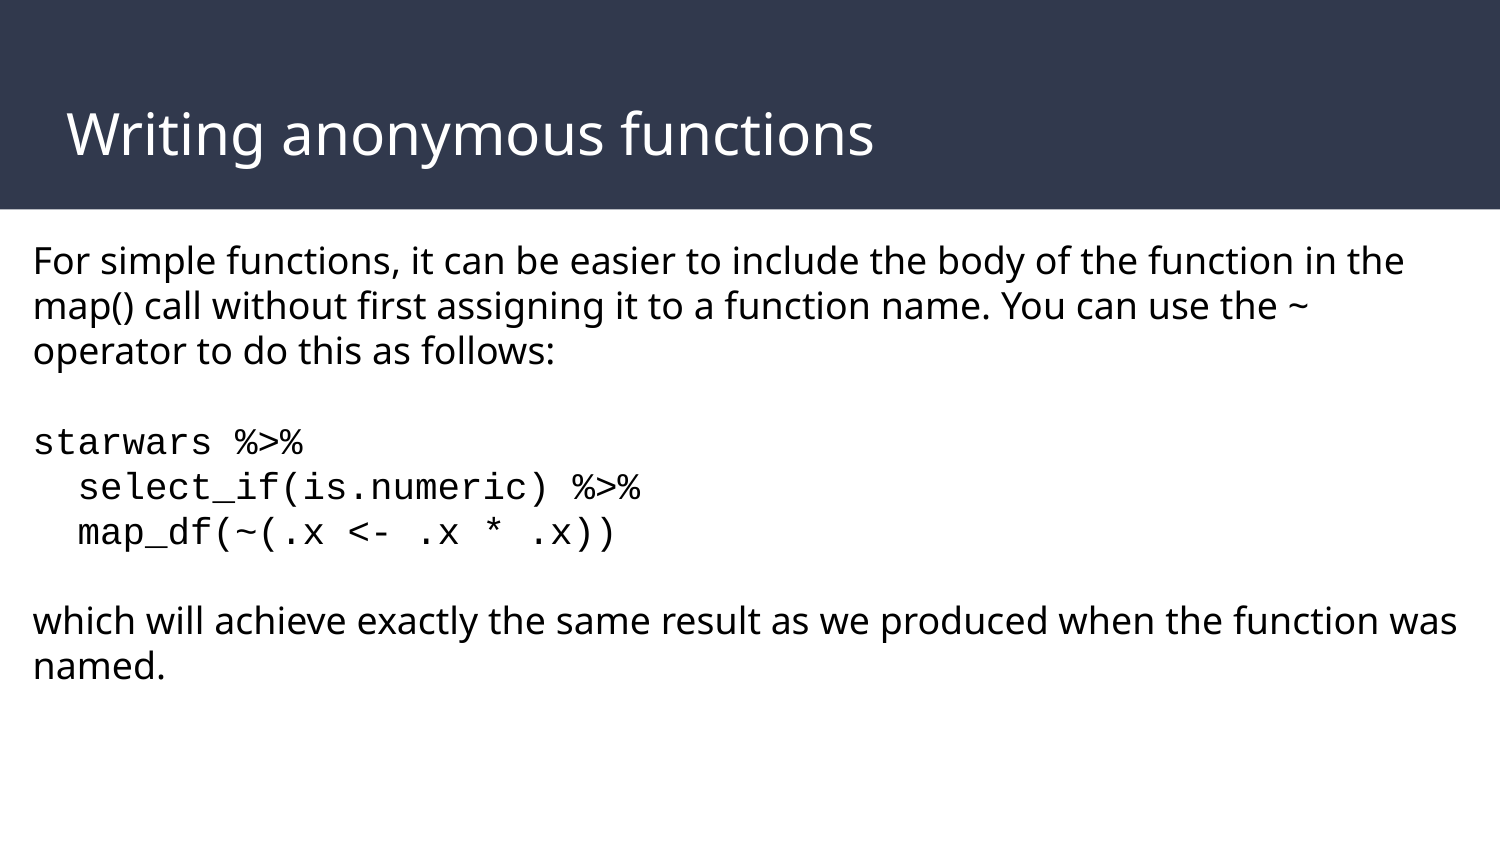

# Writing anonymous functions
For simple functions, it can be easier to include the body of the function in the map() call without first assigning it to a function name. You can use the ~ operator to do this as follows:
starwars %>%
 select_if(is.numeric) %>%
 map_df(~(.x <- .x * .x))
which will achieve exactly the same result as we produced when the function was named.